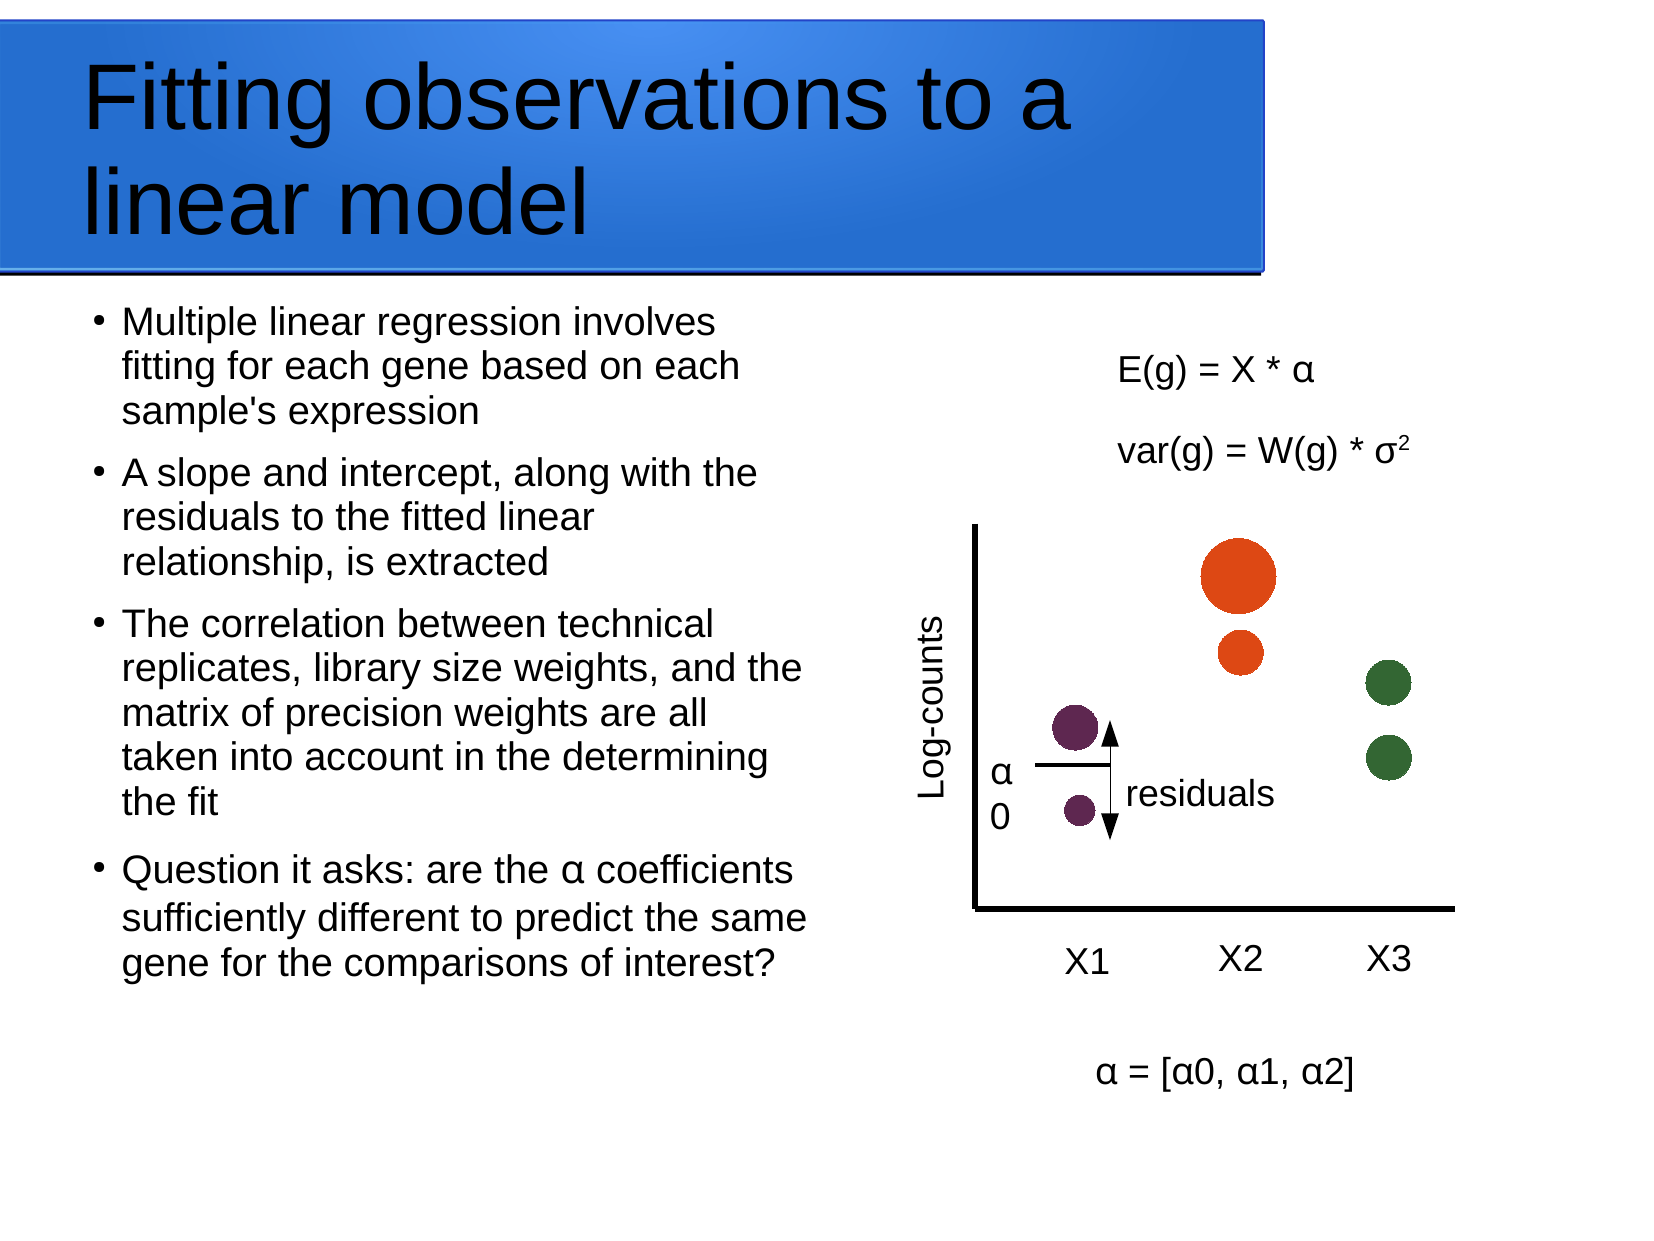

# Fitting observations to a linear model
Multiple linear regression involves fitting for each gene based on each sample's expression
A slope and intercept, along with the residuals to the fitted linear relationship, is extracted
The correlation between technical replicates, library size weights, and the matrix of precision weights are all taken into account in the determining the fit
Question it asks: are the α coefficients sufficiently different to predict the same gene for the comparisons of interest?
E(g) = X * α
var(g) = W(g) * σ2
Log-counts
α0
residuals
X2
X3
X1
α = [α0, α1, α2]